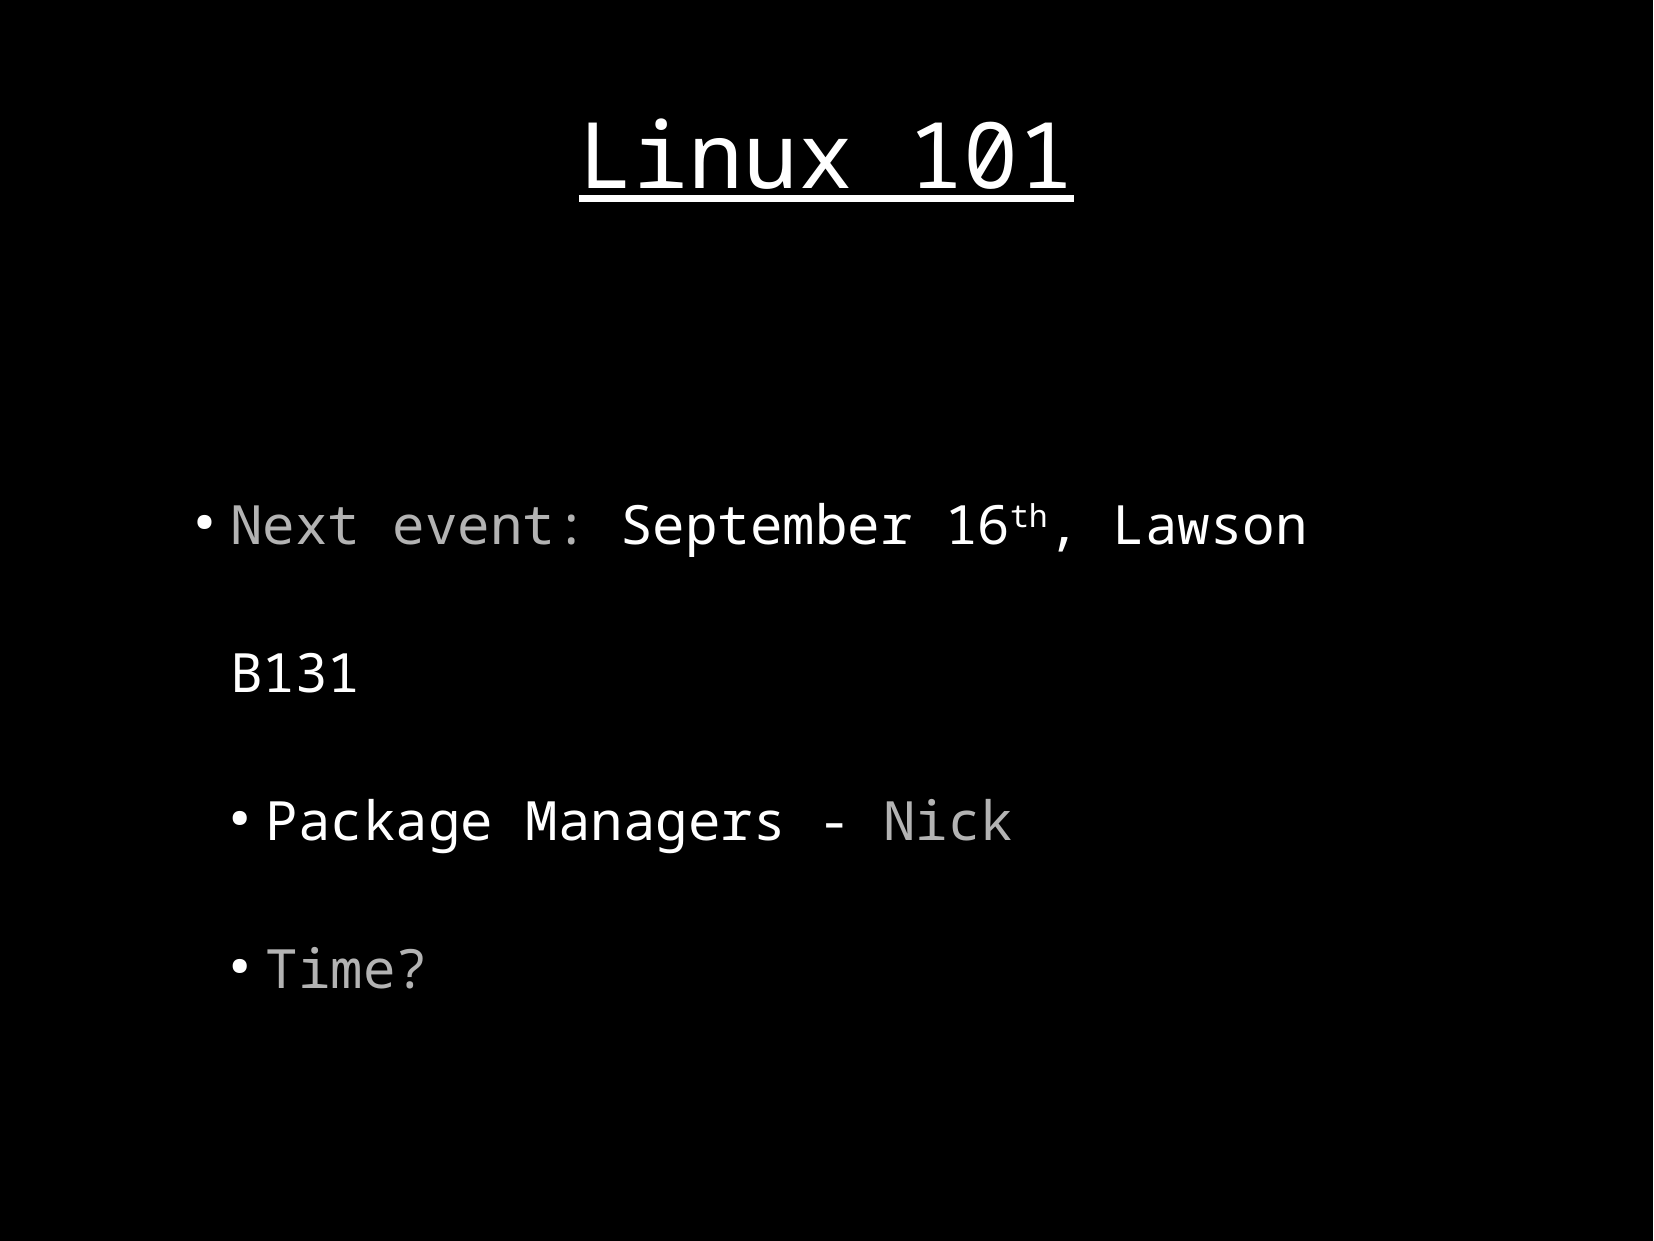

# Linux 101
Next event: September 16th, Lawson B131
Package Managers - Nick
Time?
Distribute fliers for #2
Open to suggestions for #4 and #5
Other presenters